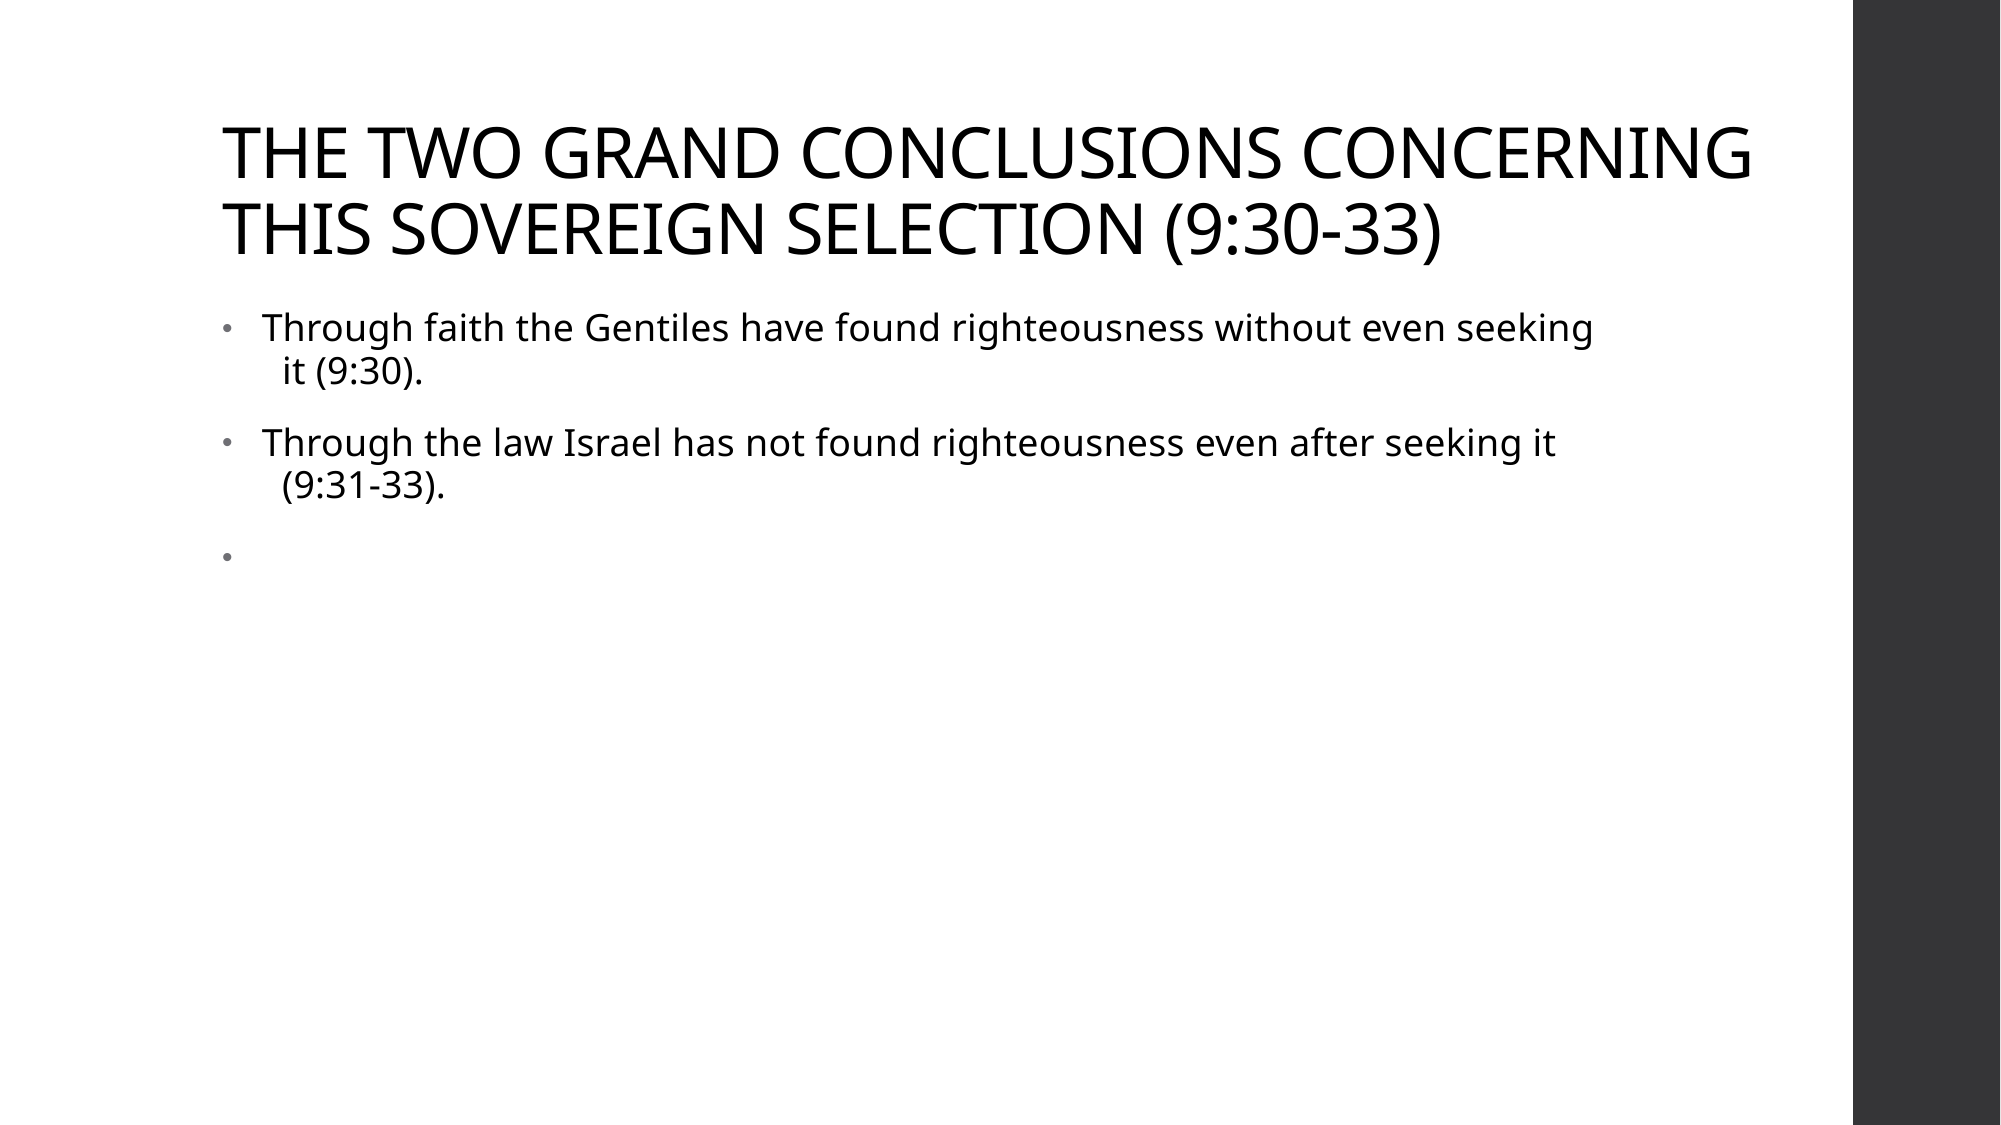

# THE TWO GRAND CONCLUSIONS CONCERNING THIS SOVEREIGN SELECTION (9:30-33)
 Through faith the Gentiles have found righteousness without even seeking it (9:30).
 Through the law Israel has not found righteousness even after seeking it (9:31-33).